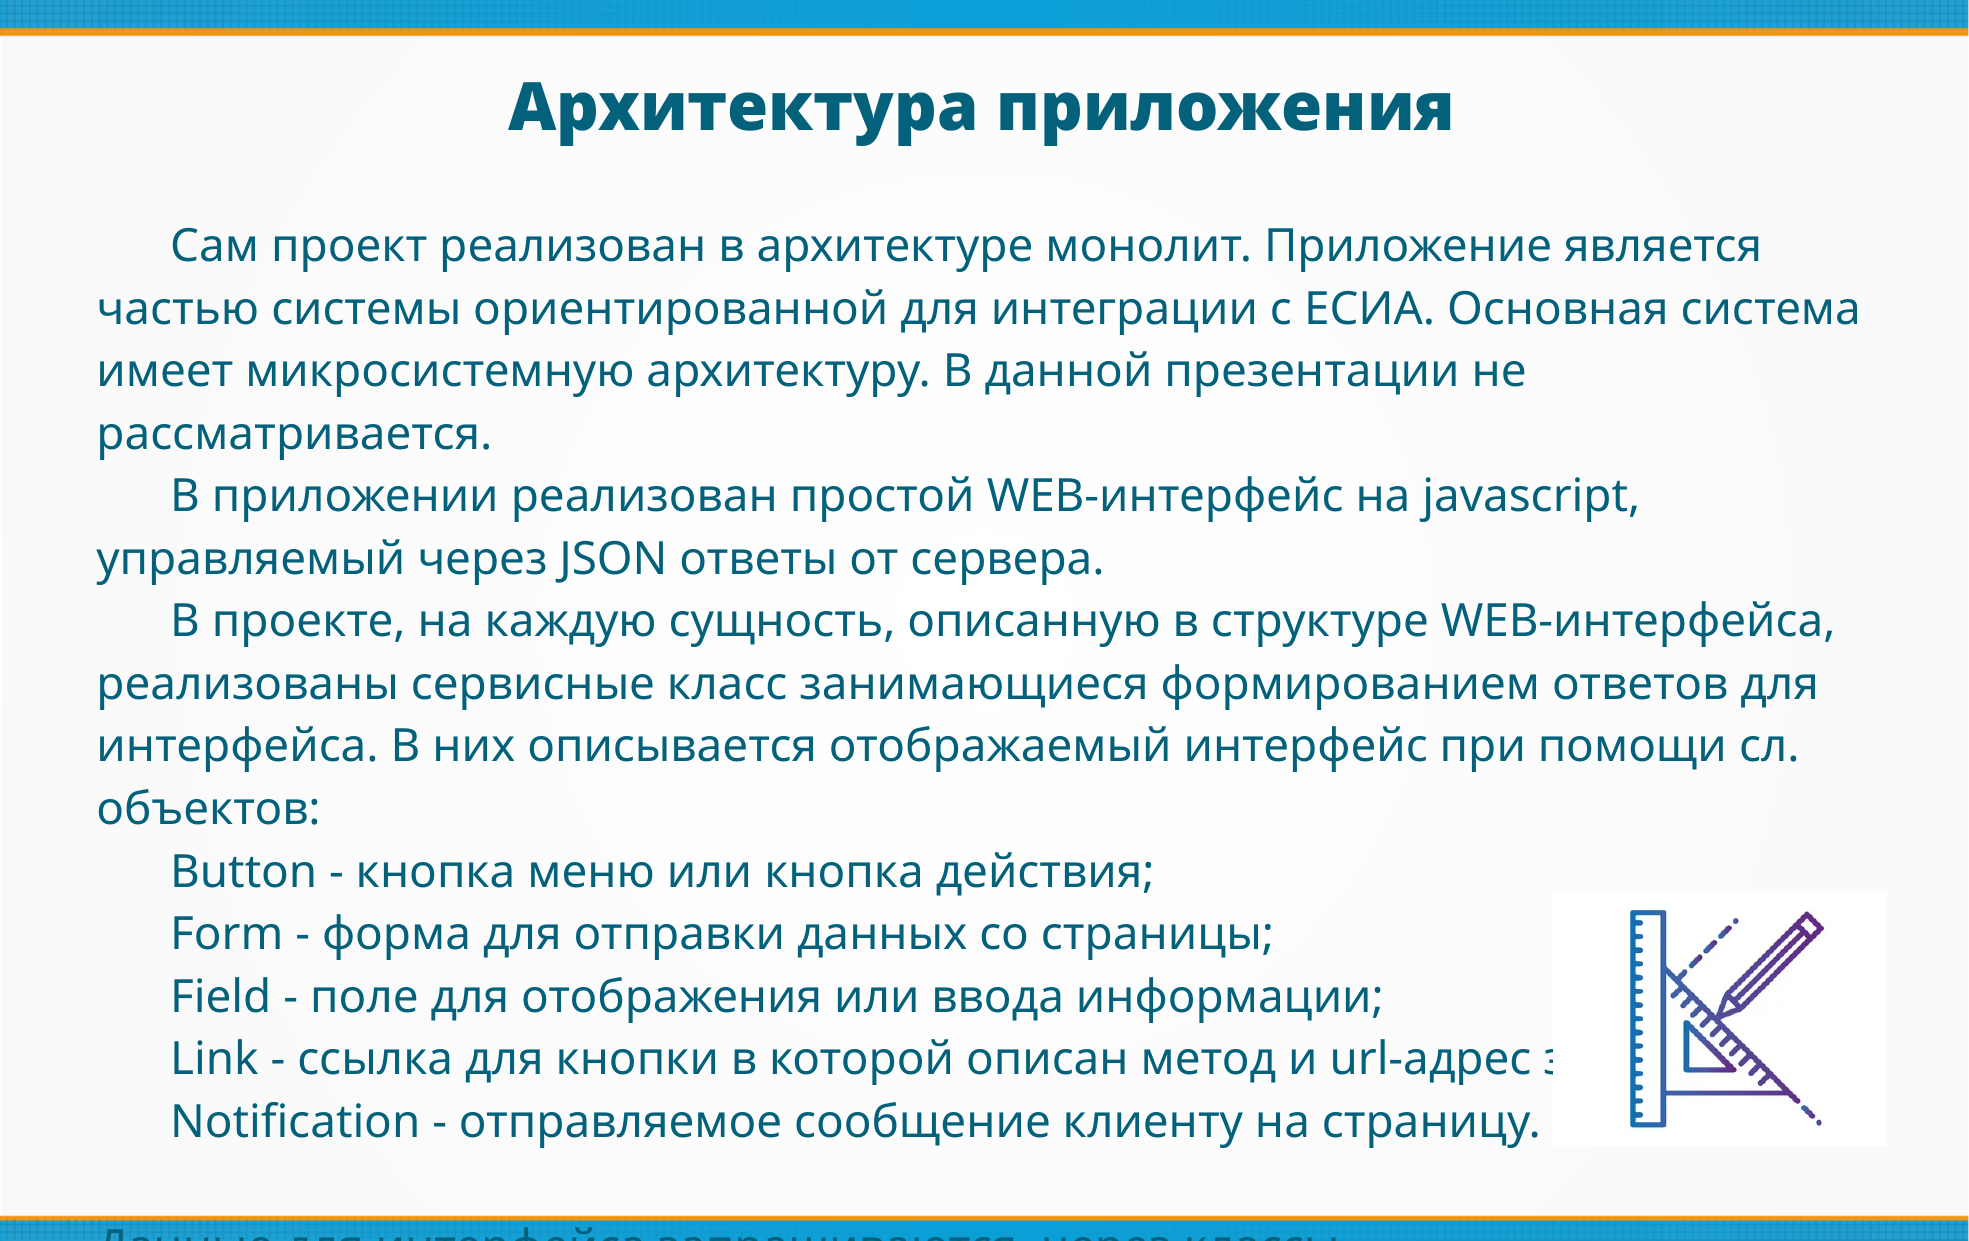

Архитектура приложения
	Сам проект реализован в архитектуре монолит. Приложение является частью системы ориентированной для интеграции с ЕСИА. Основная система имеет микросистемную архитектуру. В данной презентации не рассматривается.
	В приложении реализован простой WEB-интерфейс на javascript, управляемый через JSON ответы от сервера.
	В проекте, на каждую сущность, описанную в структуре WEB-интерфейса, реализованы сервисные класс занимающиеся формированием ответов для интерфейса. В них описывается отображаемый интерфейс при помощи сл. объектов:
	Button - кнопка меню или кнопка действия;
	Form - форма для отправки данных со страницы;
	Field - поле для отображения или ввода информации;
	Link - ссылка для кнопки в которой описан метод и url-адрес запроса;
	Notification - отправляемое сообщение клиенту на страницу.
Данные для интерфейса запрашиваются, через классы
контроллеры и формируются через классы -репозитории.